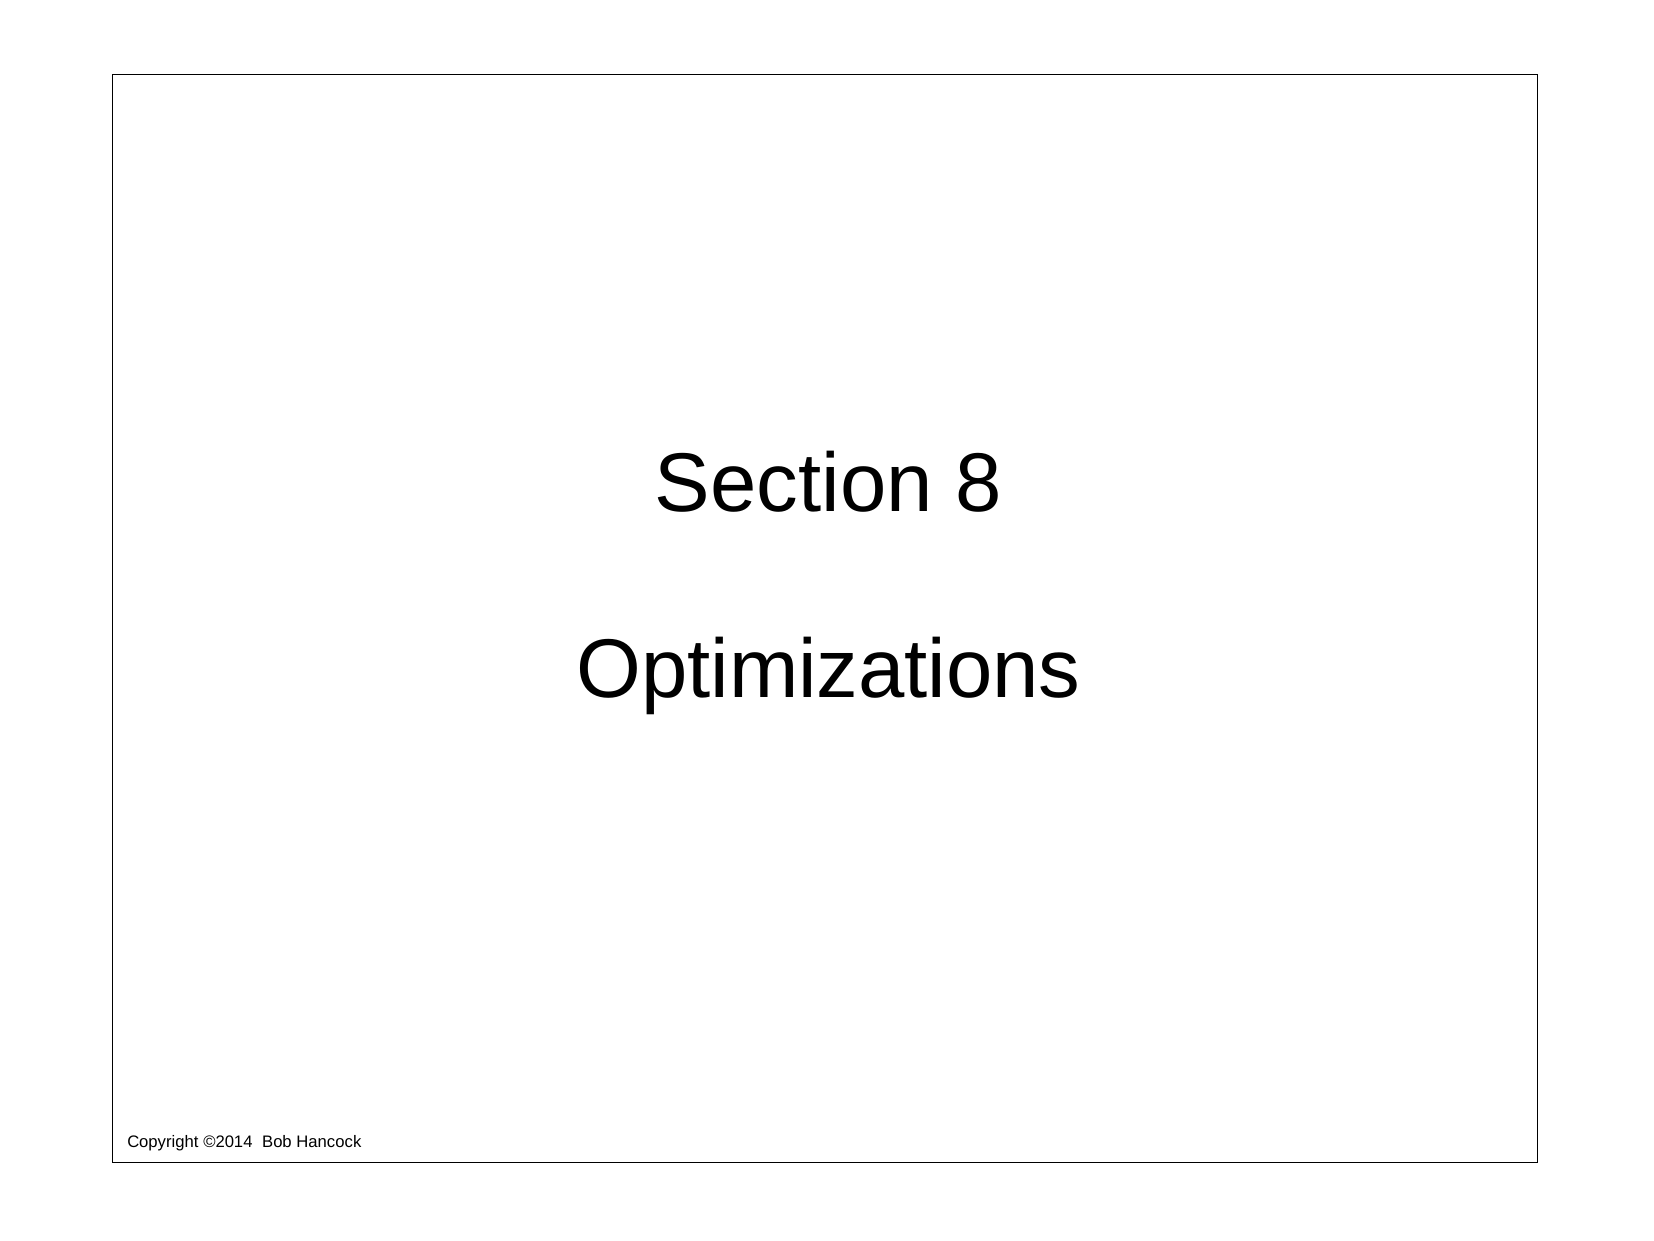

# Section 8 Optimizations
Copyright ©2014 Bob Hancock